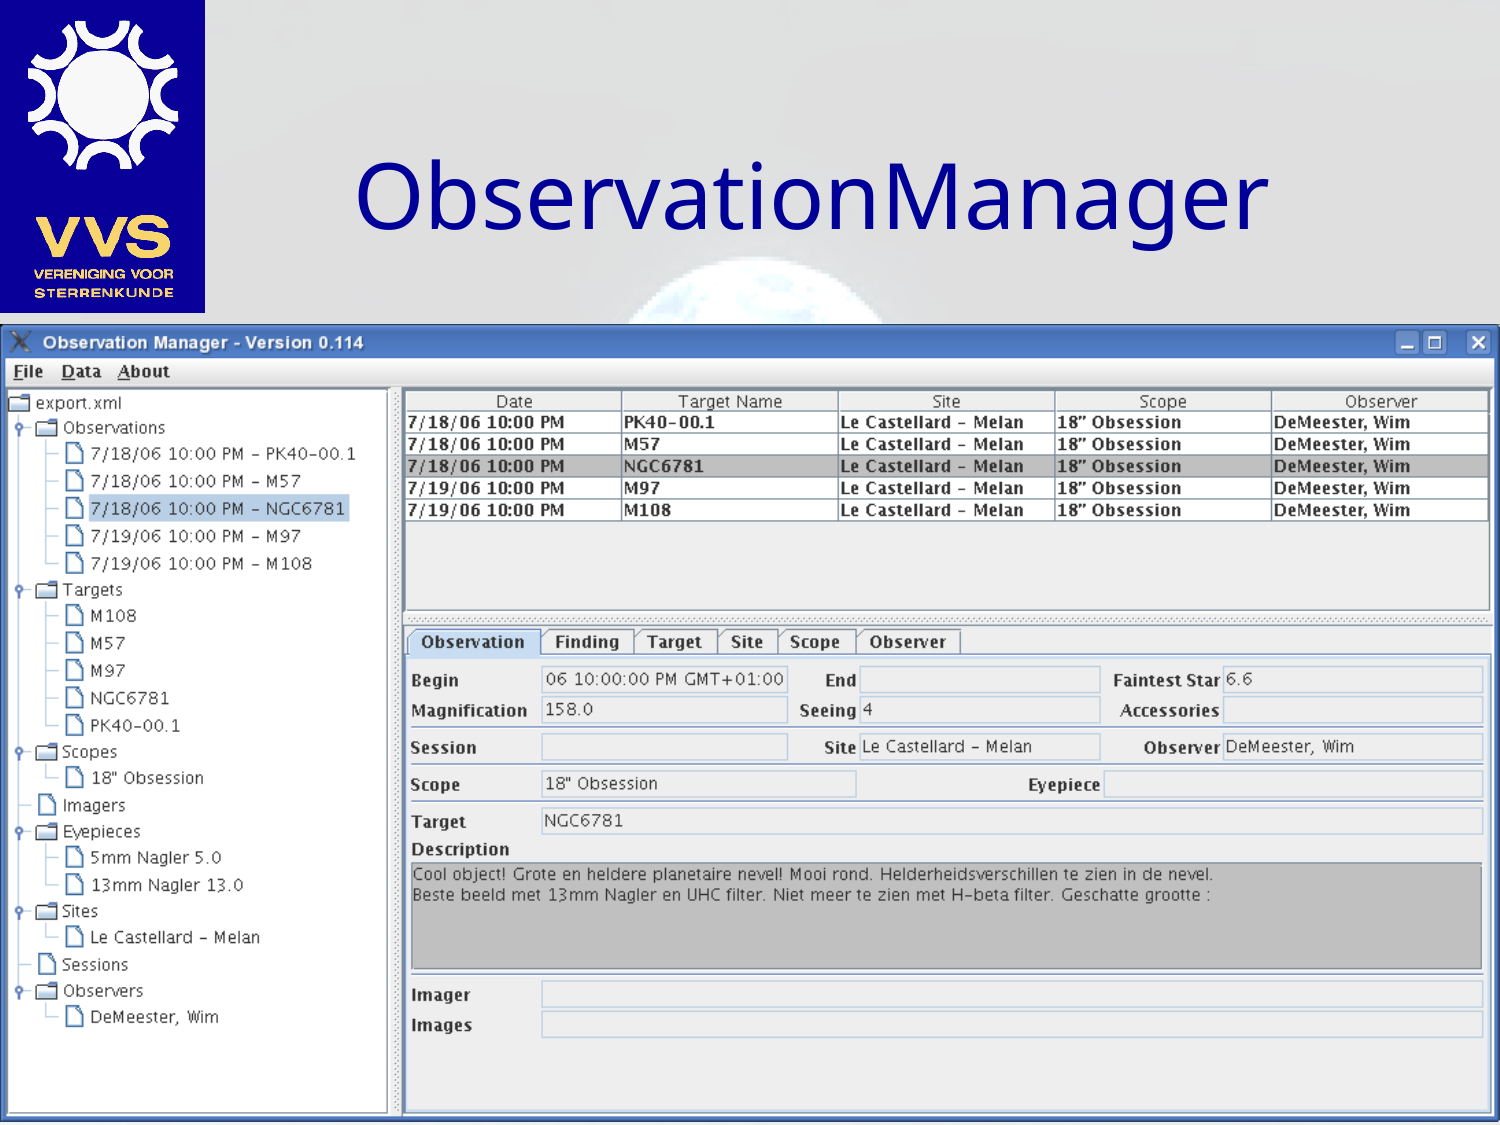

# ObservationManager
26 augustus 2006
StarNights 2006